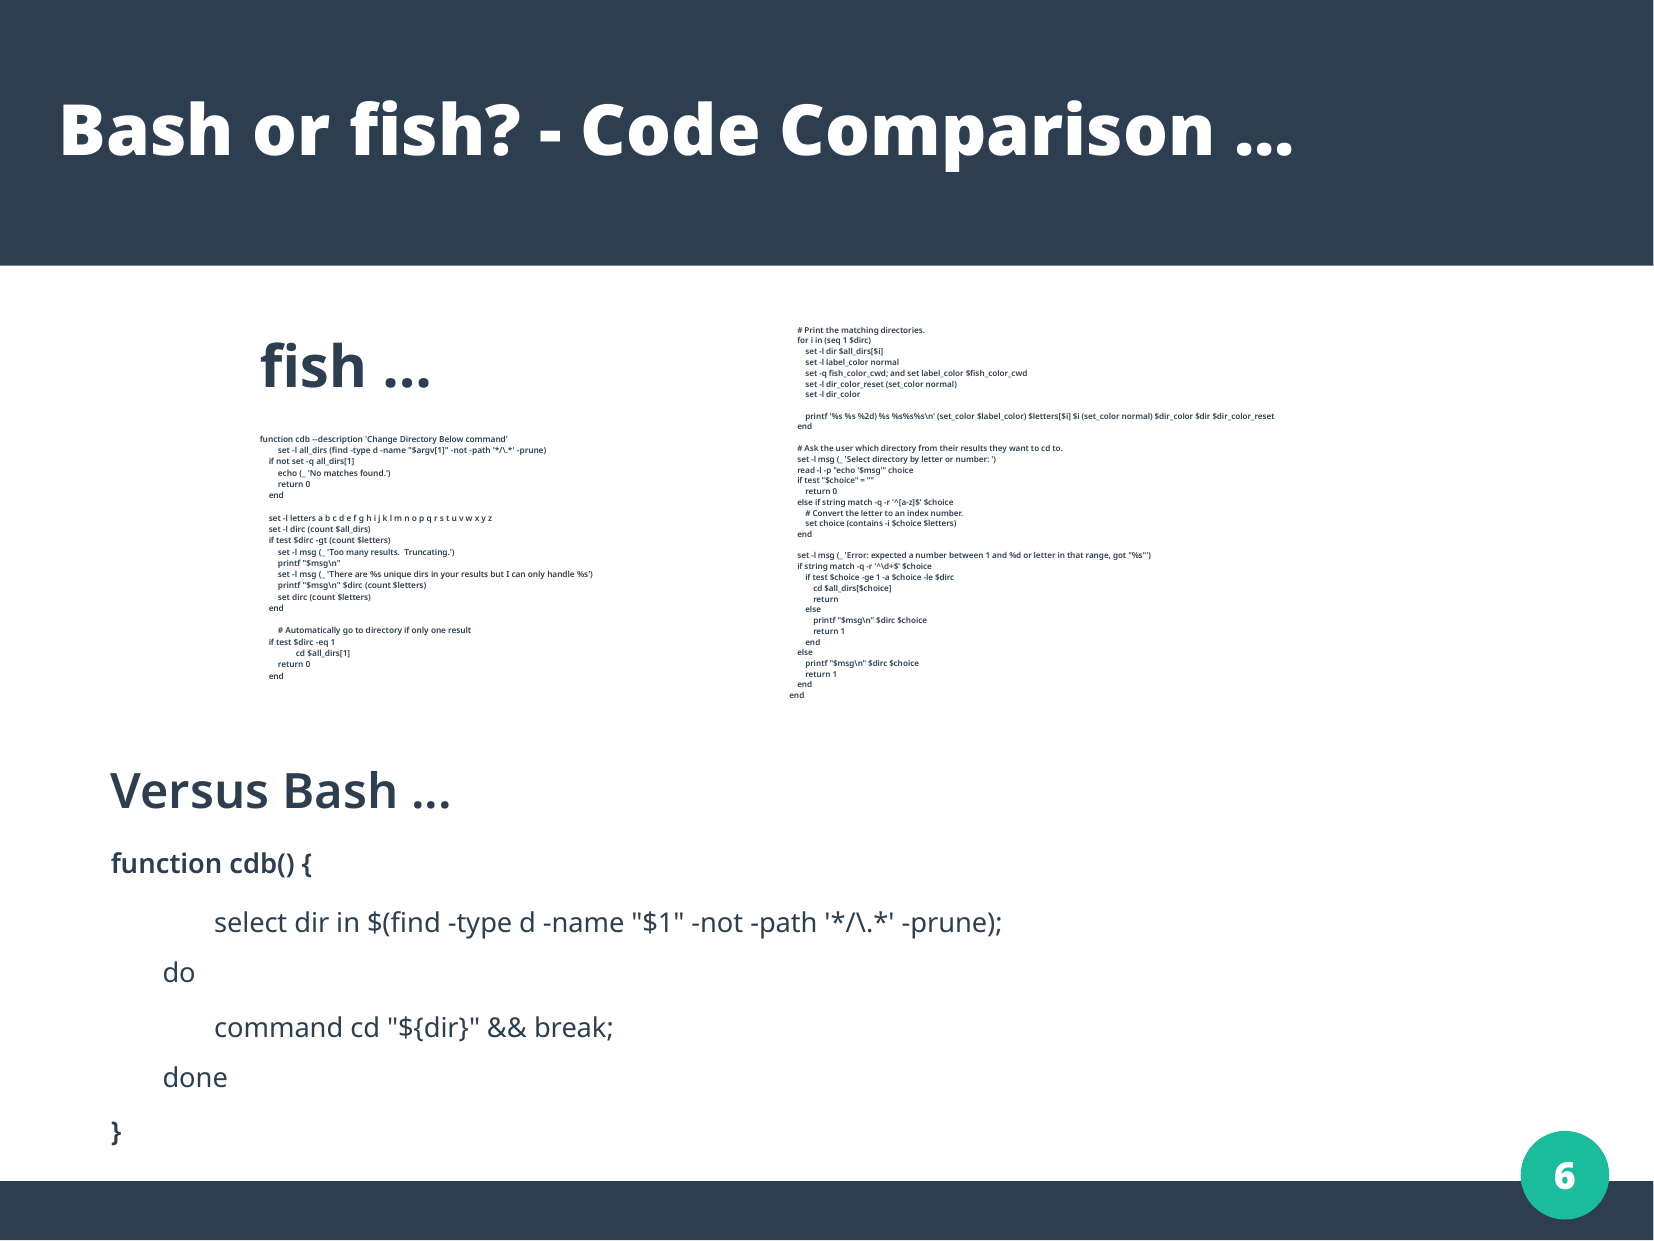

# Bash or fish? - Code Comparison ...
fish ...
function cdb --description 'Change Directory Below command'
 set -l all_dirs (find -type d -name "$argv[1]" -not -path '*/\.*' -prune)
 if not set -q all_dirs[1]
 echo (_ 'No matches found.')
 return 0
 end
 set -l letters a b c d e f g h i j k l m n o p q r s t u v w x y z
 set -l dirc (count $all_dirs)
 if test $dirc -gt (count $letters)
 set -l msg (_ 'Too many results. Truncating.')
 printf "$msg\n"
 set -l msg (_ 'There are %s unique dirs in your results but I can only handle %s')
 printf "$msg\n" $dirc (count $letters)
 set dirc (count $letters)
 end
 # Automatically go to directory if only one result
 if test $dirc -eq 1
 cd $all_dirs[1]
 return 0
 end
 # Print the matching directories.
 for i in (seq 1 $dirc)
 set -l dir $all_dirs[$i]
 set -l label_color normal
 set -q fish_color_cwd; and set label_color $fish_color_cwd
 set -l dir_color_reset (set_color normal)
 set -l dir_color
 printf '%s %s %2d) %s %s%s%s\n' (set_color $label_color) $letters[$i] $i (set_color normal) $dir_color $dir $dir_color_reset
 end
 # Ask the user which directory from their results they want to cd to.
 set -l msg (_ 'Select directory by letter or number: ')
 read -l -p "echo '$msg'" choice
 if test "$choice" = ""
 return 0
 else if string match -q -r '^[a-z]$' $choice
 # Convert the letter to an index number.
 set choice (contains -i $choice $letters)
 end
 set -l msg (_ 'Error: expected a number between 1 and %d or letter in that range, got "%s"')
 if string match -q -r '^\d+$' $choice
 if test $choice -ge 1 -a $choice -le $dirc
 cd $all_dirs[$choice]
 return
 else
 printf "$msg\n" $dirc $choice
 return 1
 end
 else
 printf "$msg\n" $dirc $choice
 return 1
 end
end
Versus Bash ...
function cdb() {
select dir in $(find -type d -name "$1" -not -path '*/\.*' -prune);
do
command cd "${dir}" && break;
done
}
6